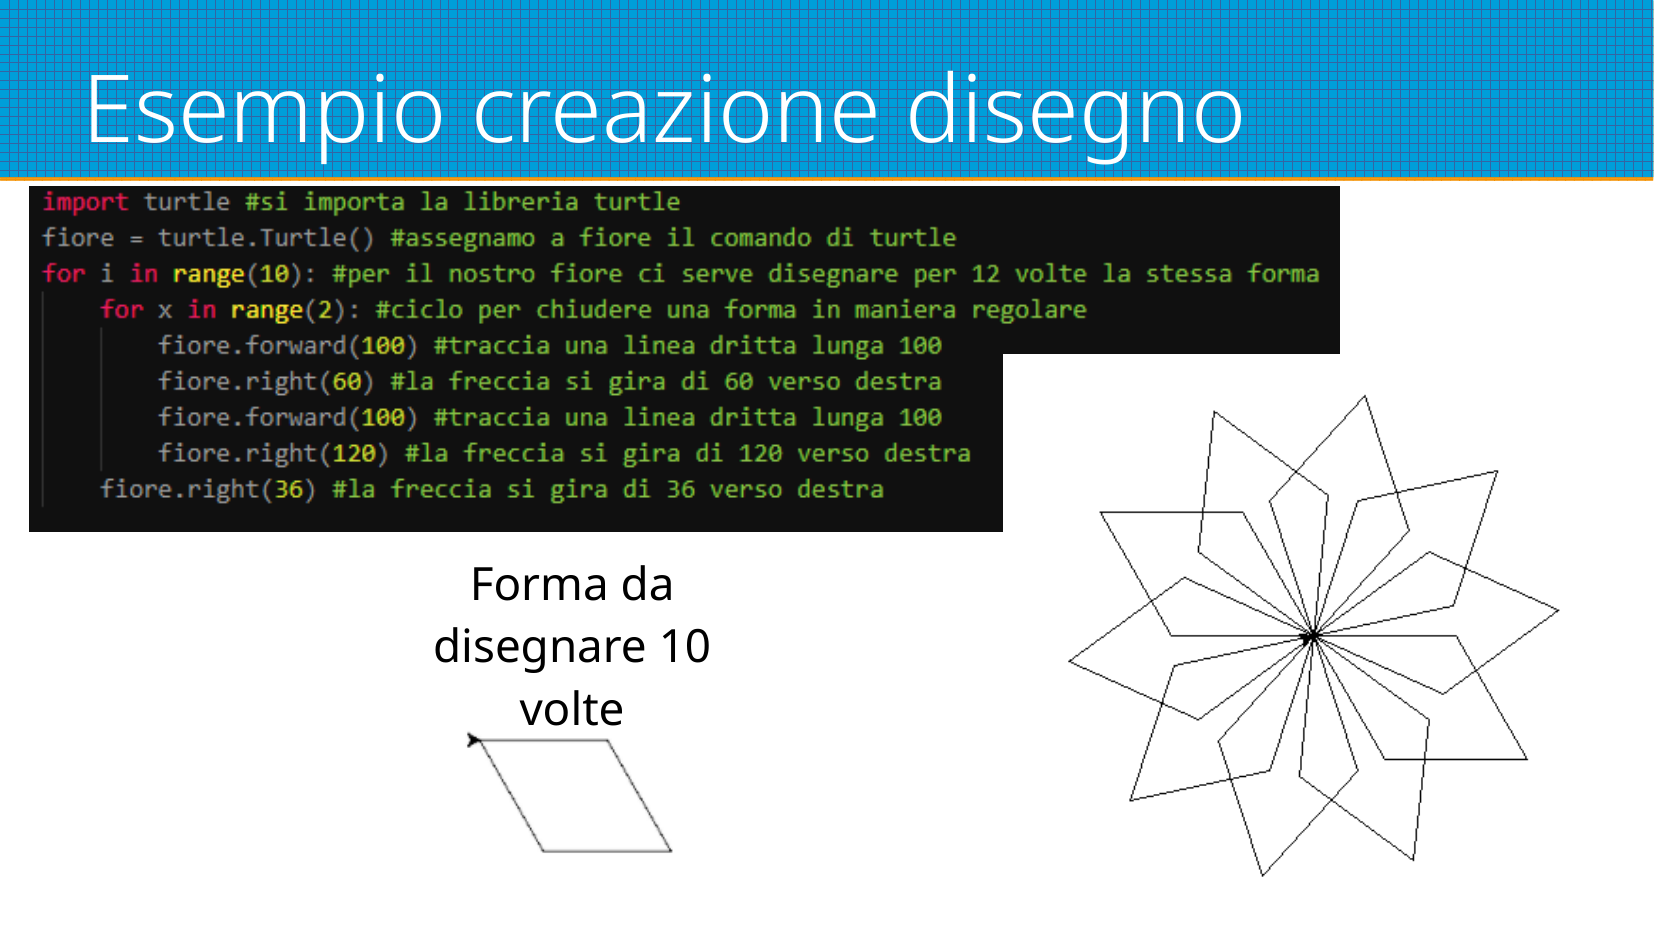

# Esempio creazione disegno
Forma da disegnare 10 volte